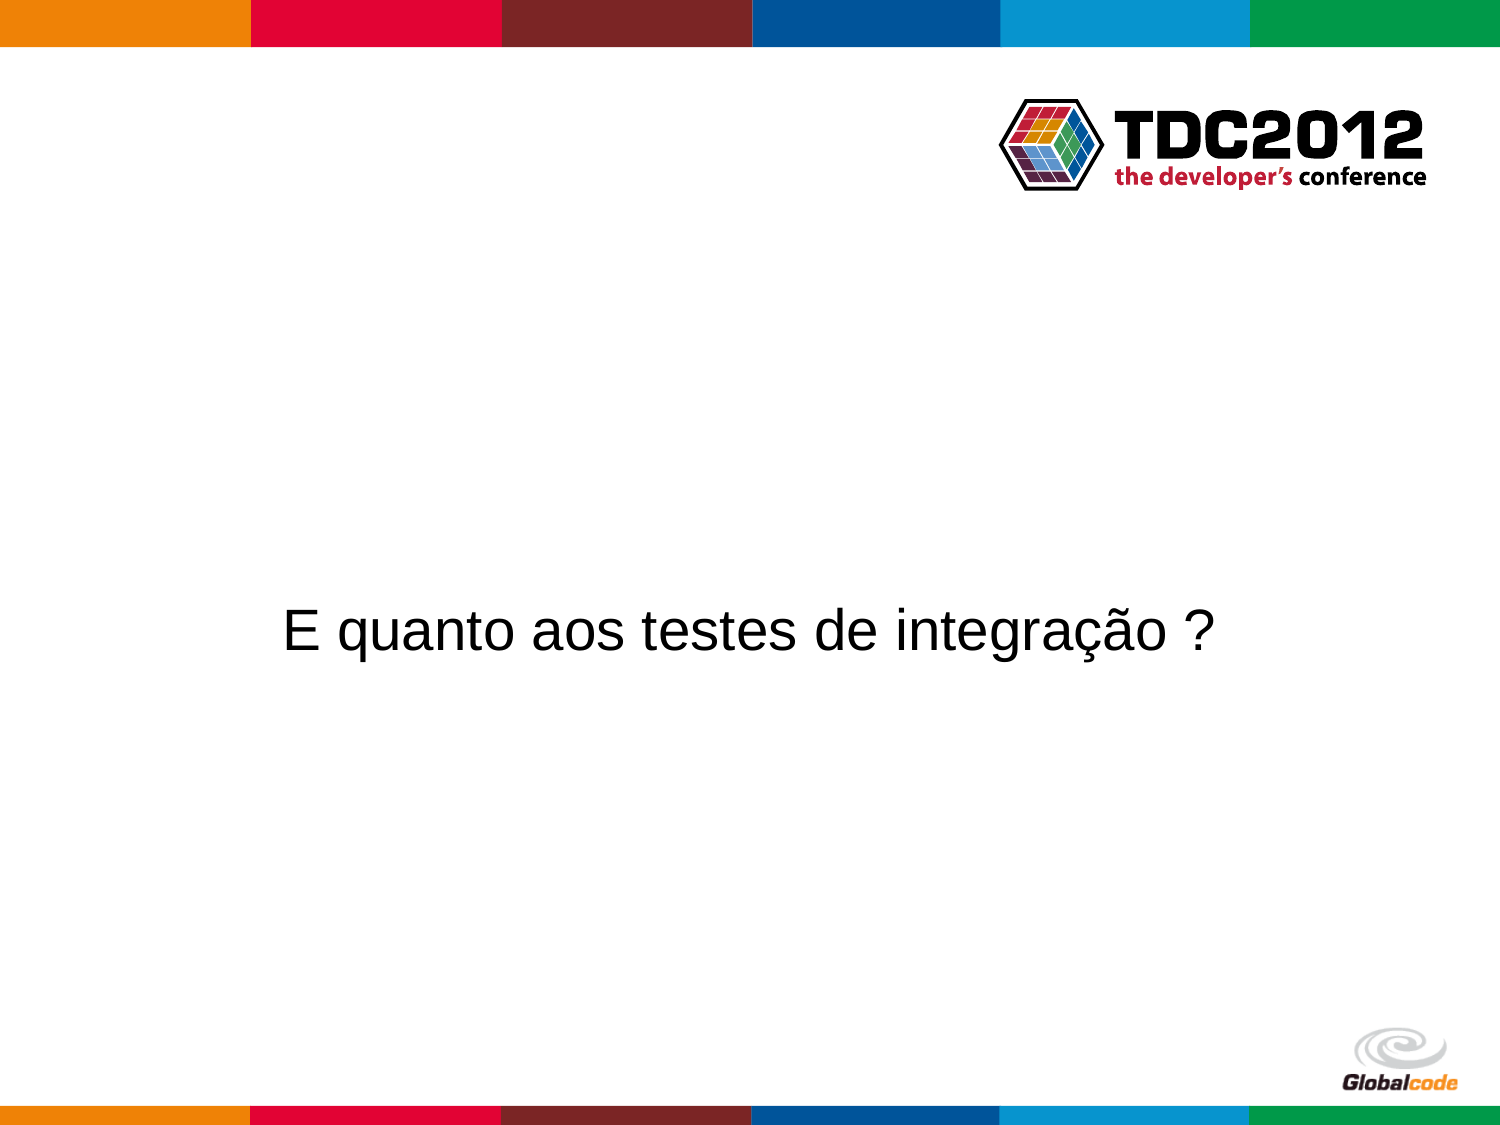

#
E quanto aos testes de integração ?